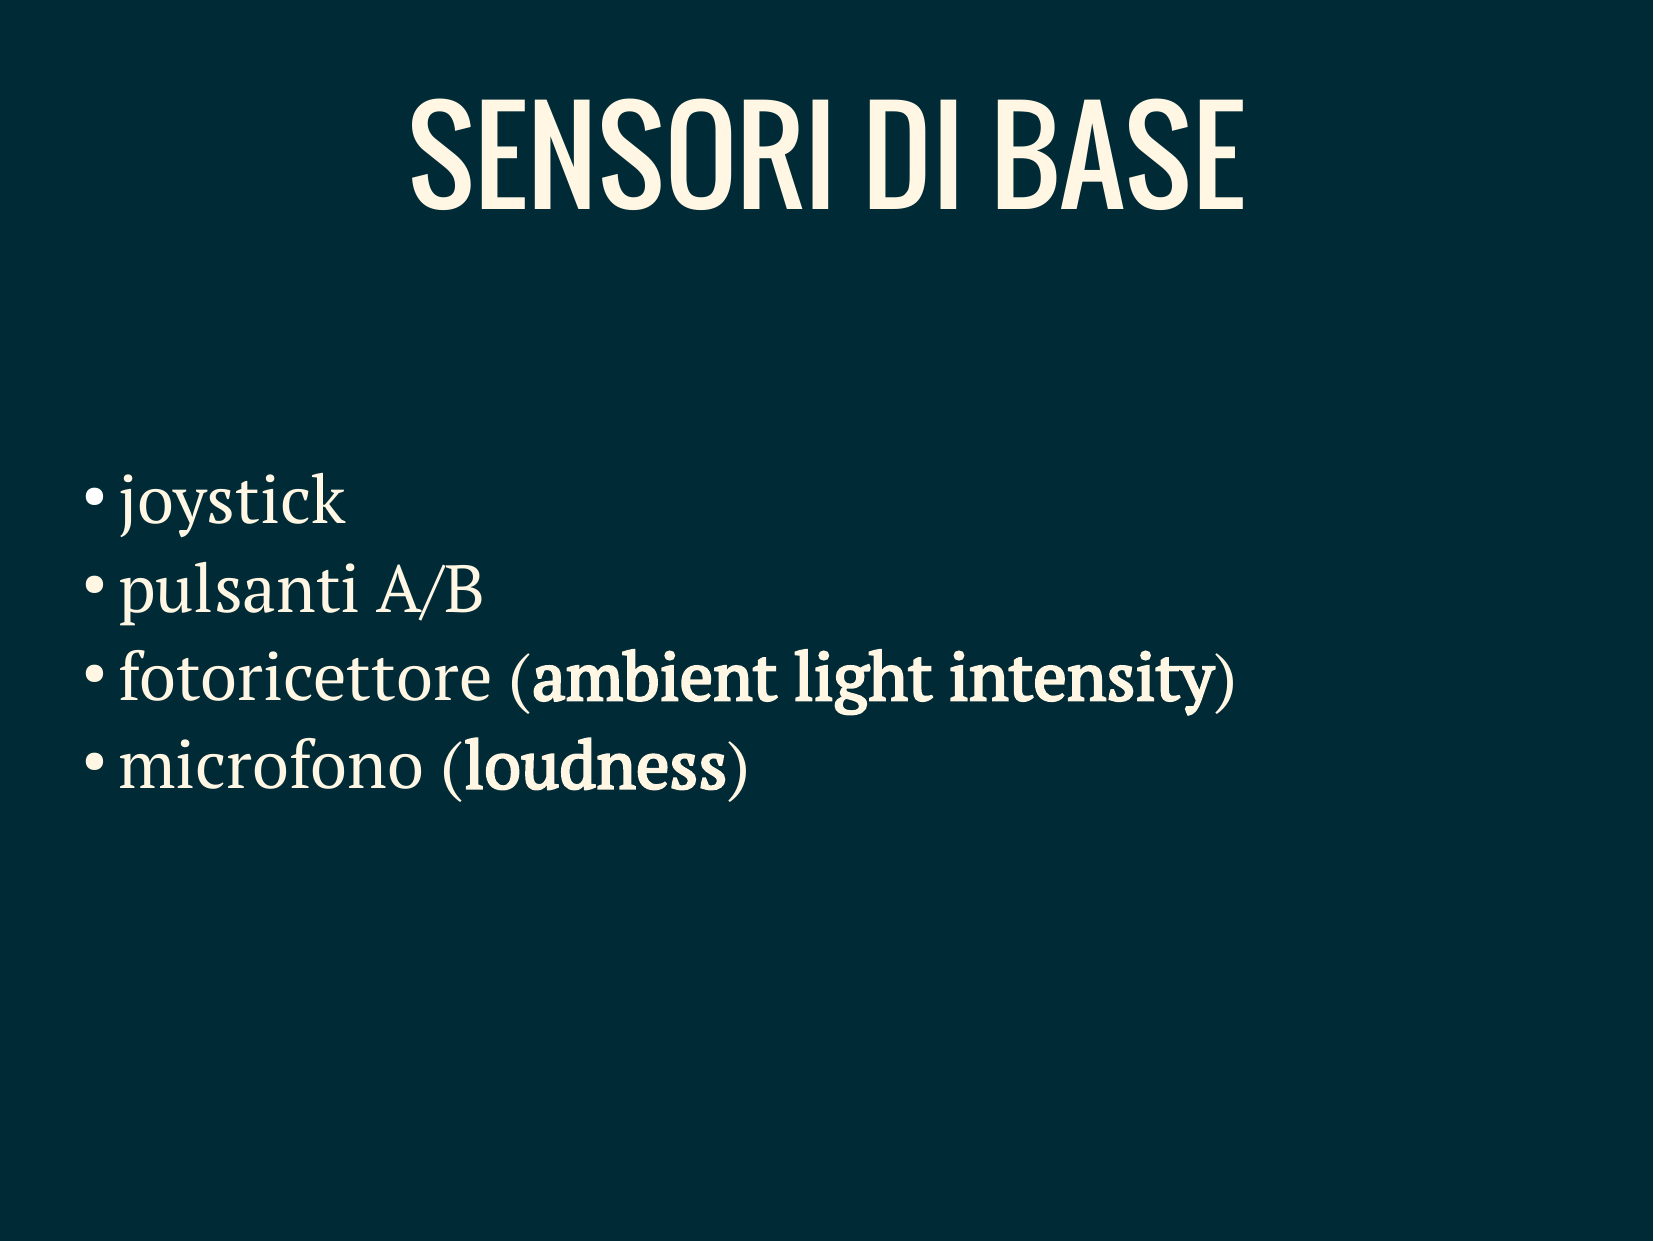

# SENSORI di base
joystick
pulsanti A/B
fotoricettore (ambient light intensity)
microfono (loudness)